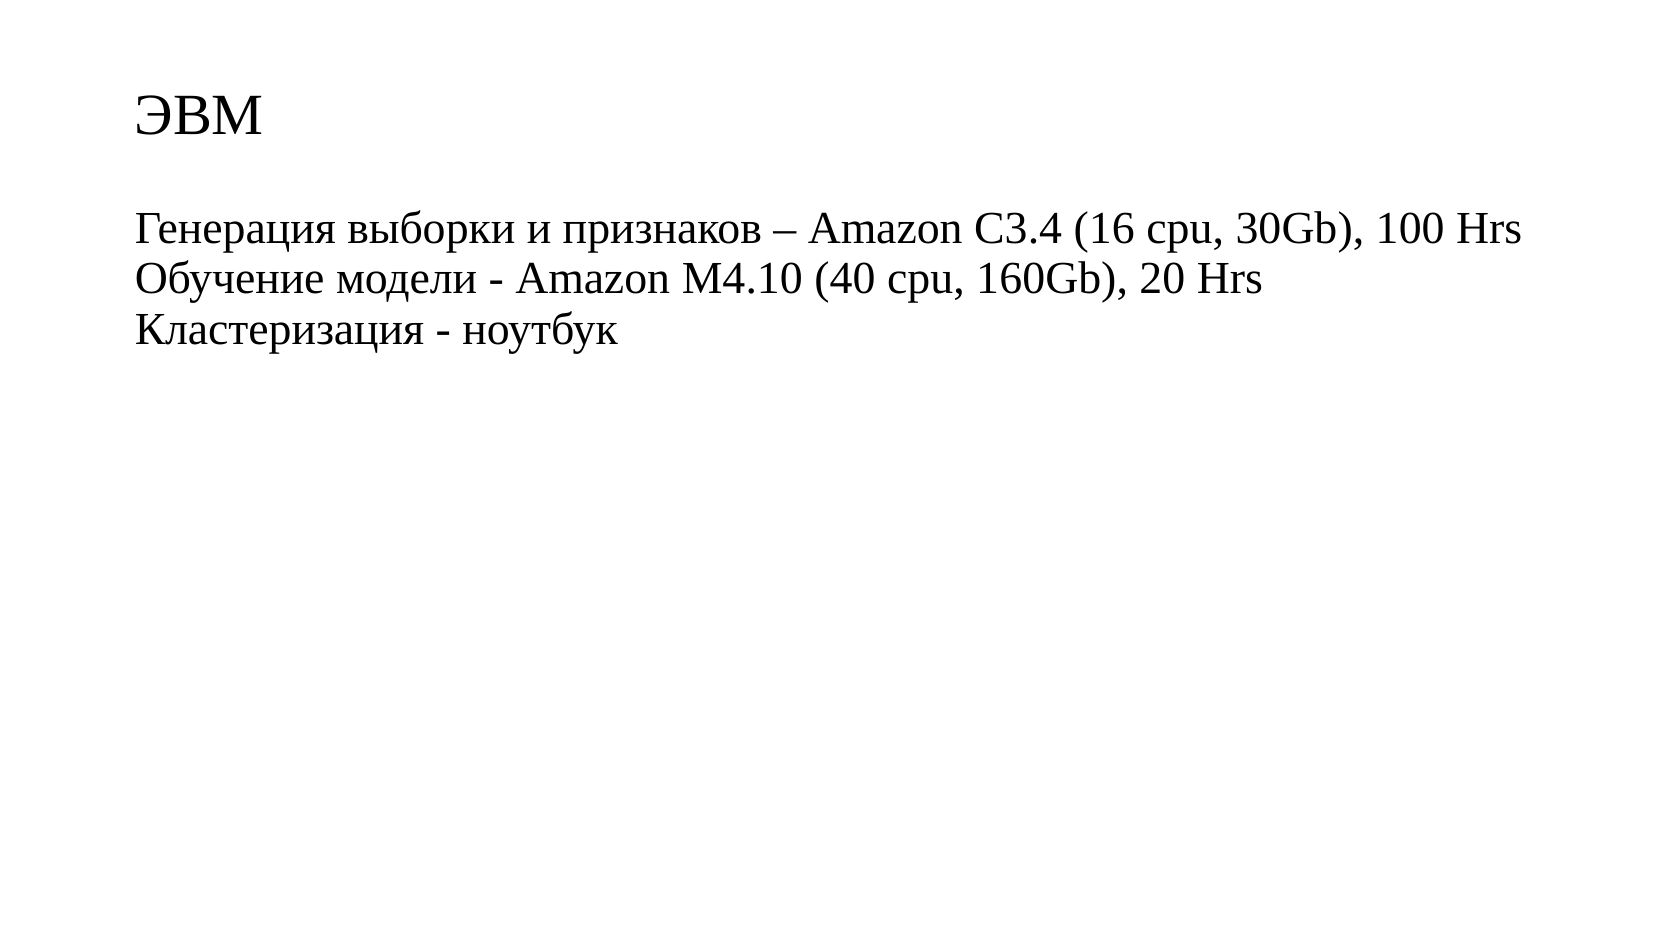

ЭВМ
Генерация выборки и признаков – Amazon C3.4 (16 cpu, 30Gb), 100 Hrs
Обучение модели - Amazon M4.10 (40 cpu, 160Gb), 20 Hrs
Кластеризация - ноутбук